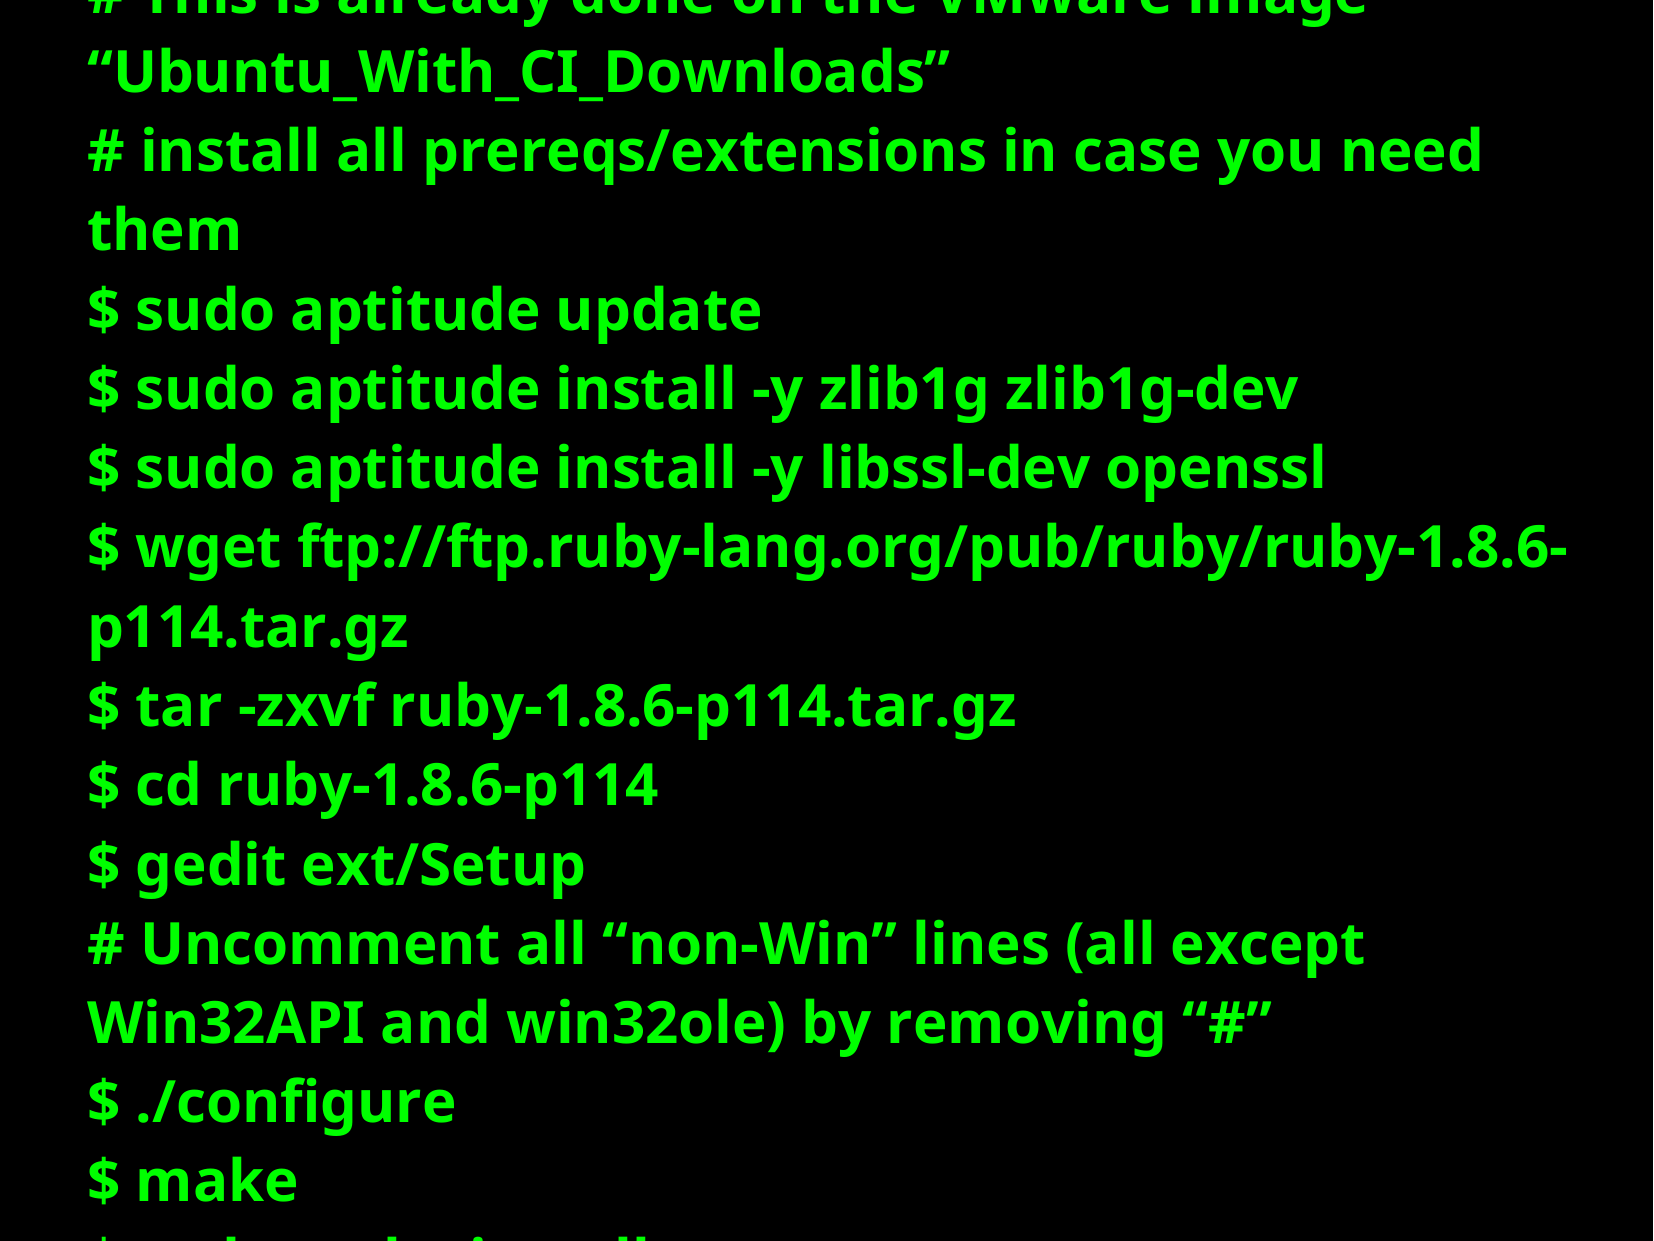

# Install Ruby from source: # This is already done on the VMware image “Ubuntu_With_CI_Downloads” # install all prereqs/extensions in case you need them $ sudo aptitude update $ sudo aptitude install -y zlib1g zlib1g-dev $ sudo aptitude install -y libssl-dev openssl $ wget ftp://ftp.ruby-lang.org/pub/ruby/ruby-1.8.6-p114.tar.gz $ tar -zxvf ruby-1.8.6-p114.tar.gz $ cd ruby-1.8.6-p114 $ gedit ext/Setup # Uncomment all “non-Win” lines (all except Win32API and win32ole) by removing “#” $ ./configure $ make $ sudo make install